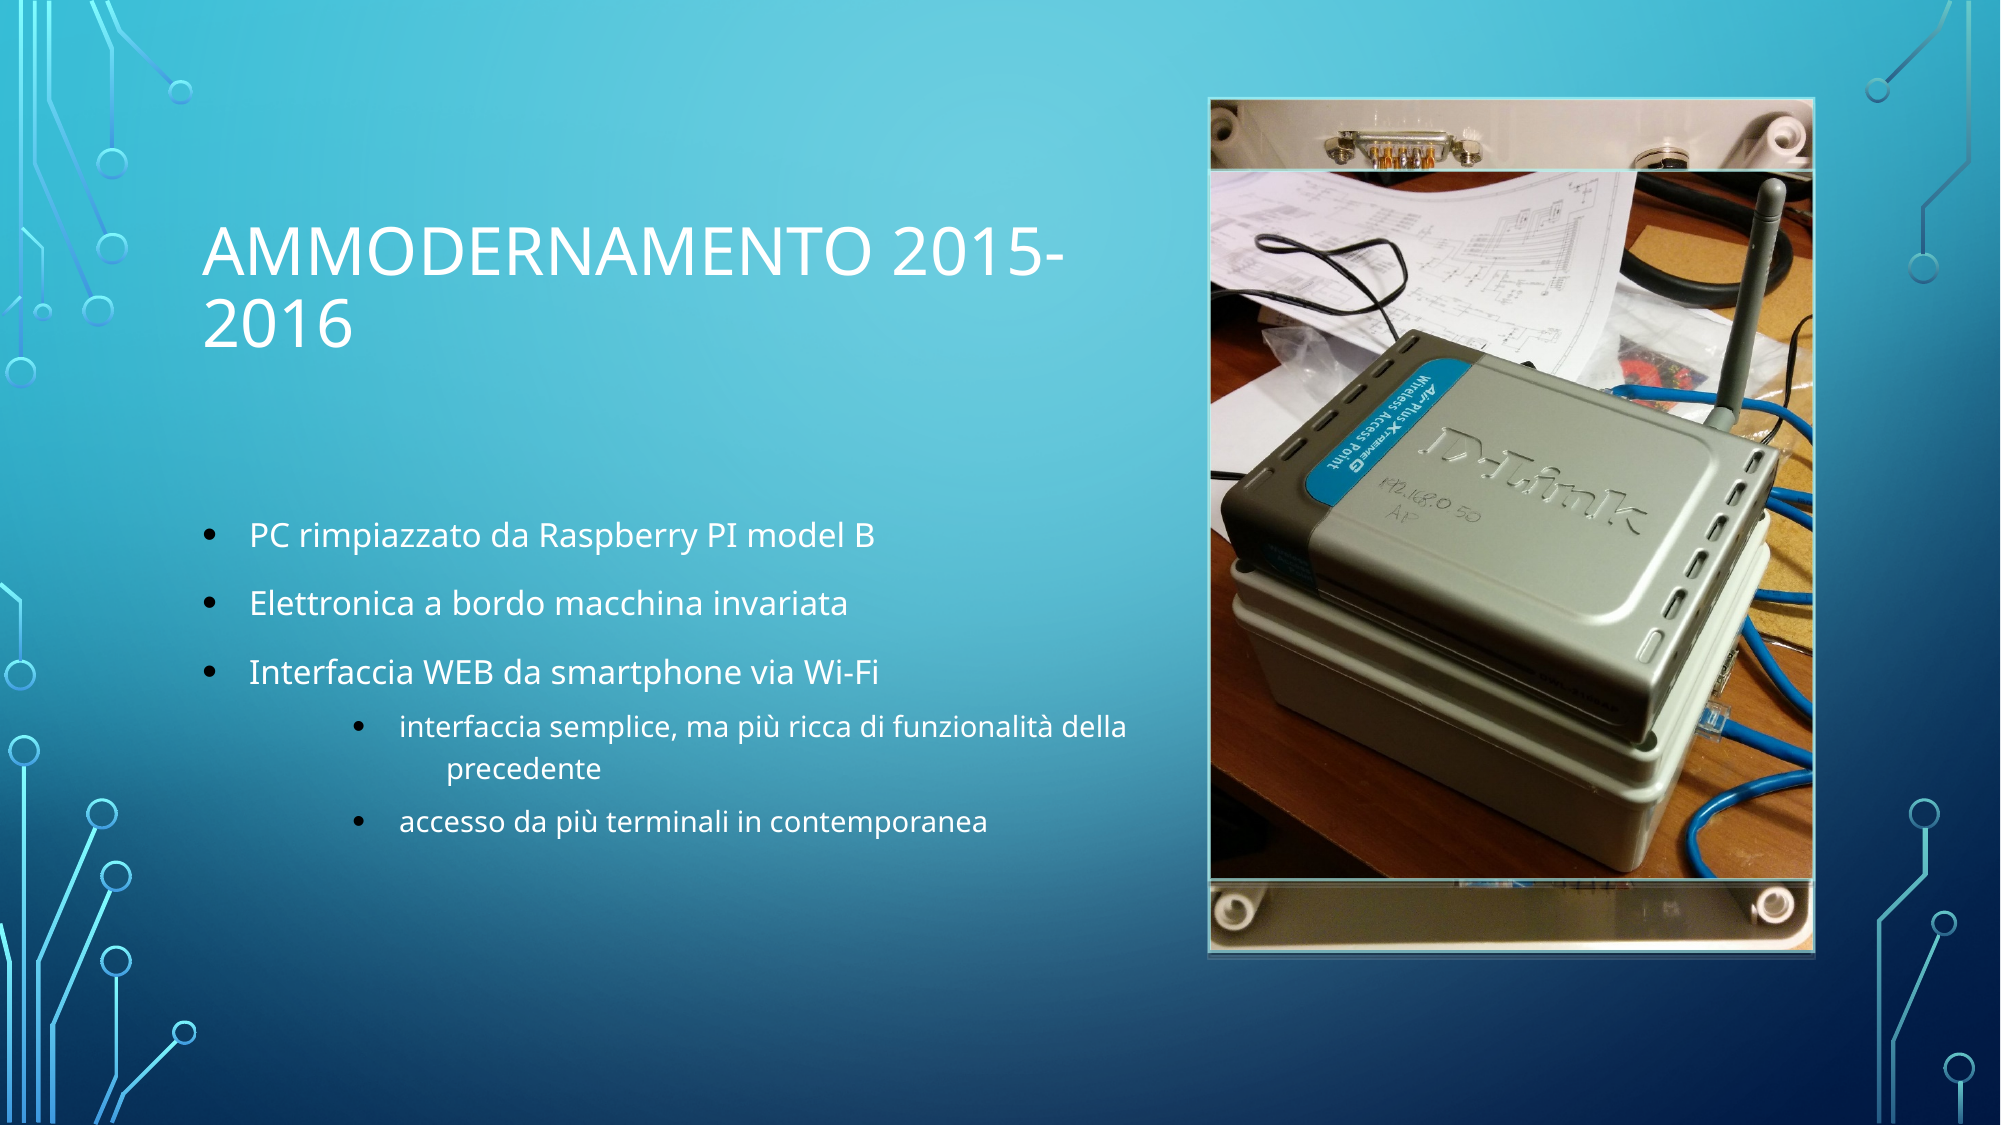

# Ammodernamento 2015-2016
PC rimpiazzato da Raspberry PI model B
Elettronica a bordo macchina invariata
Interfaccia WEB da smartphone via Wi-Fi
interfaccia semplice, ma più ricca di funzionalità della precedente
accesso da più terminali in contemporanea